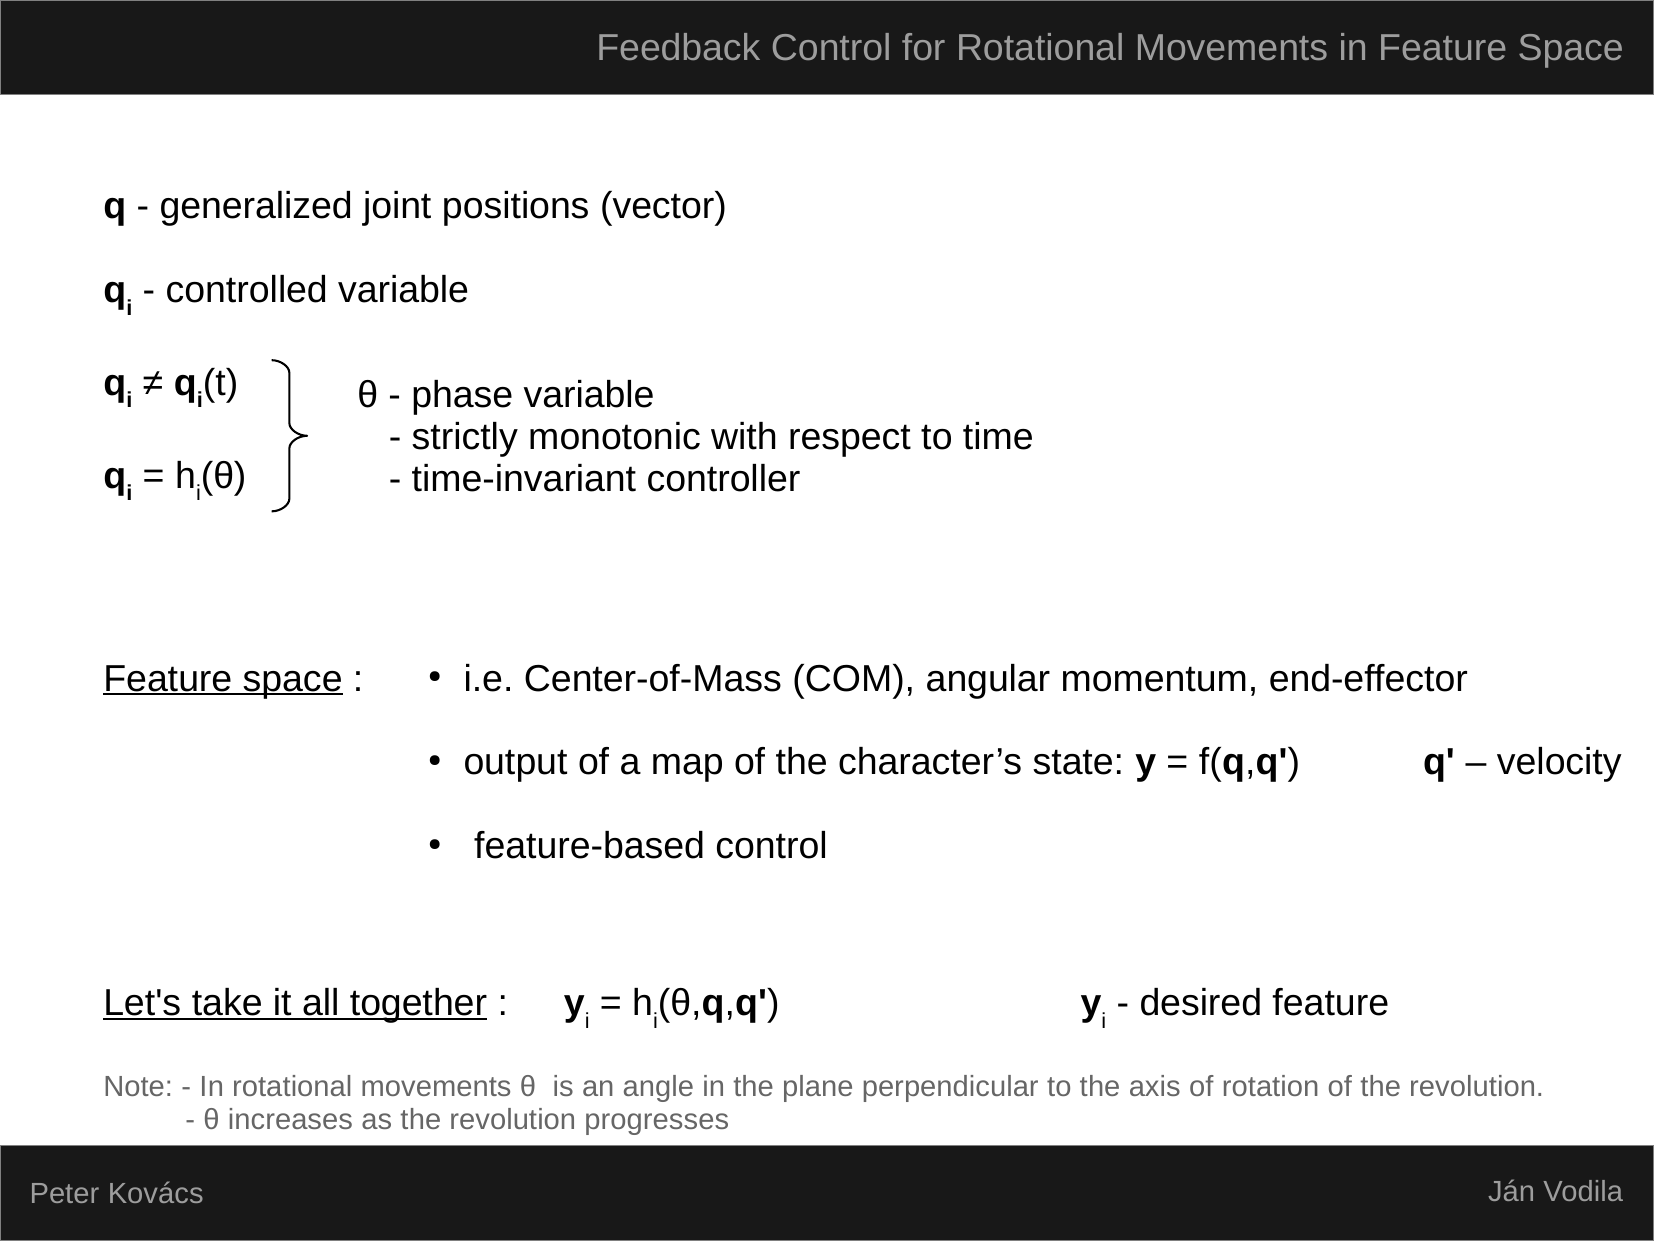

# Feedback Control for Rotational Movements in Feature Space
q - generalized joint positions (vector)
qi - controlled variable
qi ≠ qi(t)
qi = hi(θ)
θ - phase variable
 - strictly monotonic with respect to time
 - time-invariant controller
Feature space :
i.e. Center-of-Mass (COM), angular momentum, end-effector
output of a map of the character’s state: y = f(q,q')		q' – velocity
 feature-based control
Let's take it all together :
yi = hi(θ,q,q')					yi - desired feature
Note: - In rotational movements θ is an angle in the plane perpendicular to the axis of rotation of the revolution.
	 - θ increases as the revolution progresses
Ján Vodila
Peter Kovács